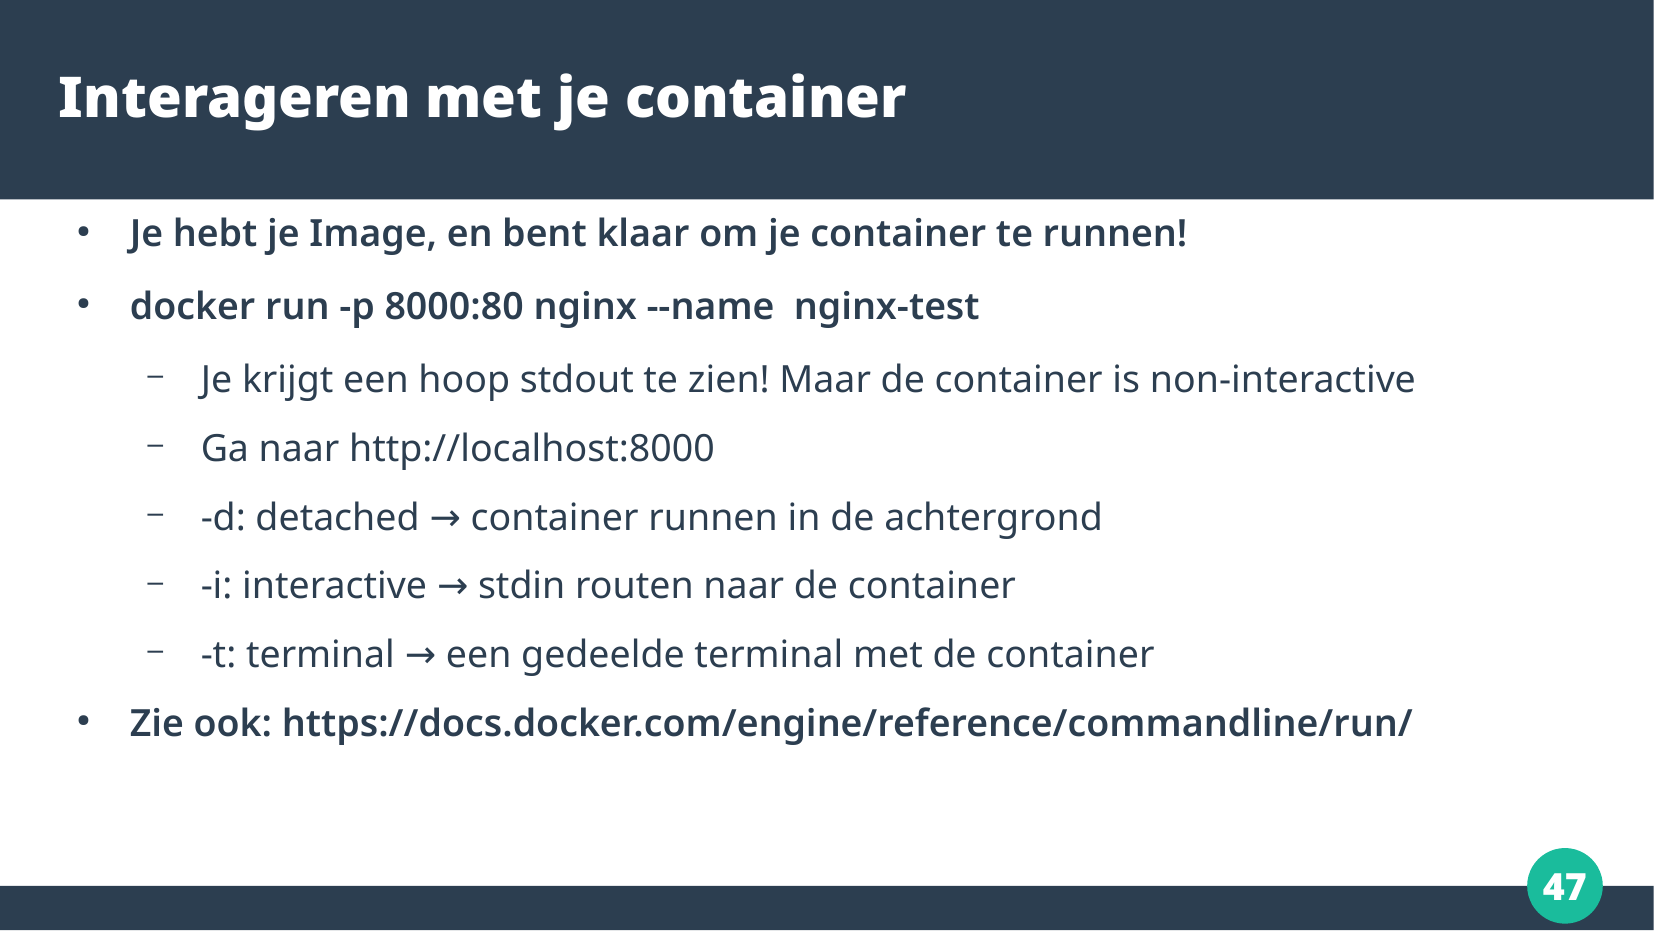

# Interageren met je container
Je hebt je Image, en bent klaar om je container te runnen!
docker run -p 8000:80 nginx --name nginx-test
Je krijgt een hoop stdout te zien! Maar de container is non-interactive
Ga naar http://localhost:8000
-d: detached → container runnen in de achtergrond
-i: interactive → stdin routen naar de container
-t: terminal → een gedeelde terminal met de container
Zie ook: https://docs.docker.com/engine/reference/commandline/run/